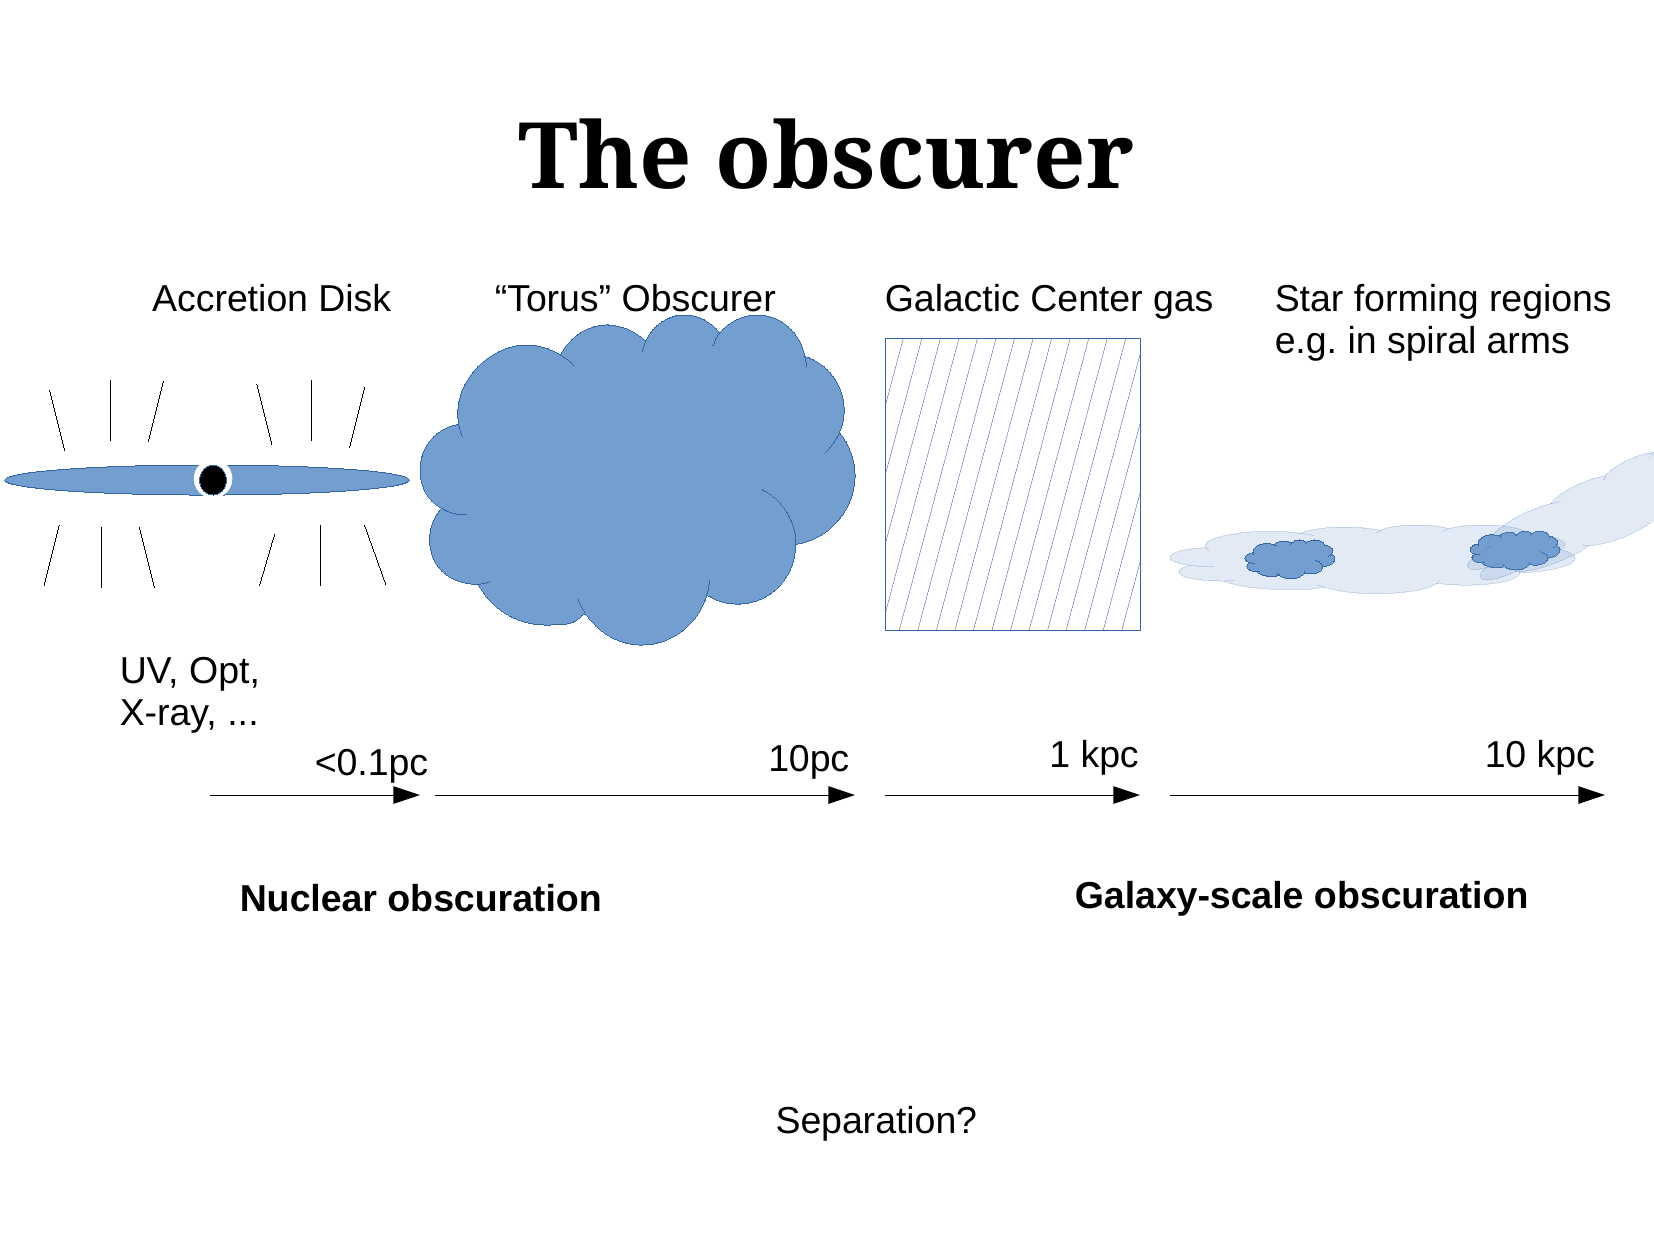

# The obscurer
Accretion Disk
“Torus” Obscurer
Galactic Center gas
Star forming regions
e.g. in spiral arms
UV, Opt, X-ray, ...
1 kpc
10 kpc
10pc
<0.1pc
Galaxy-scale obscuration
Nuclear obscuration
Separation?